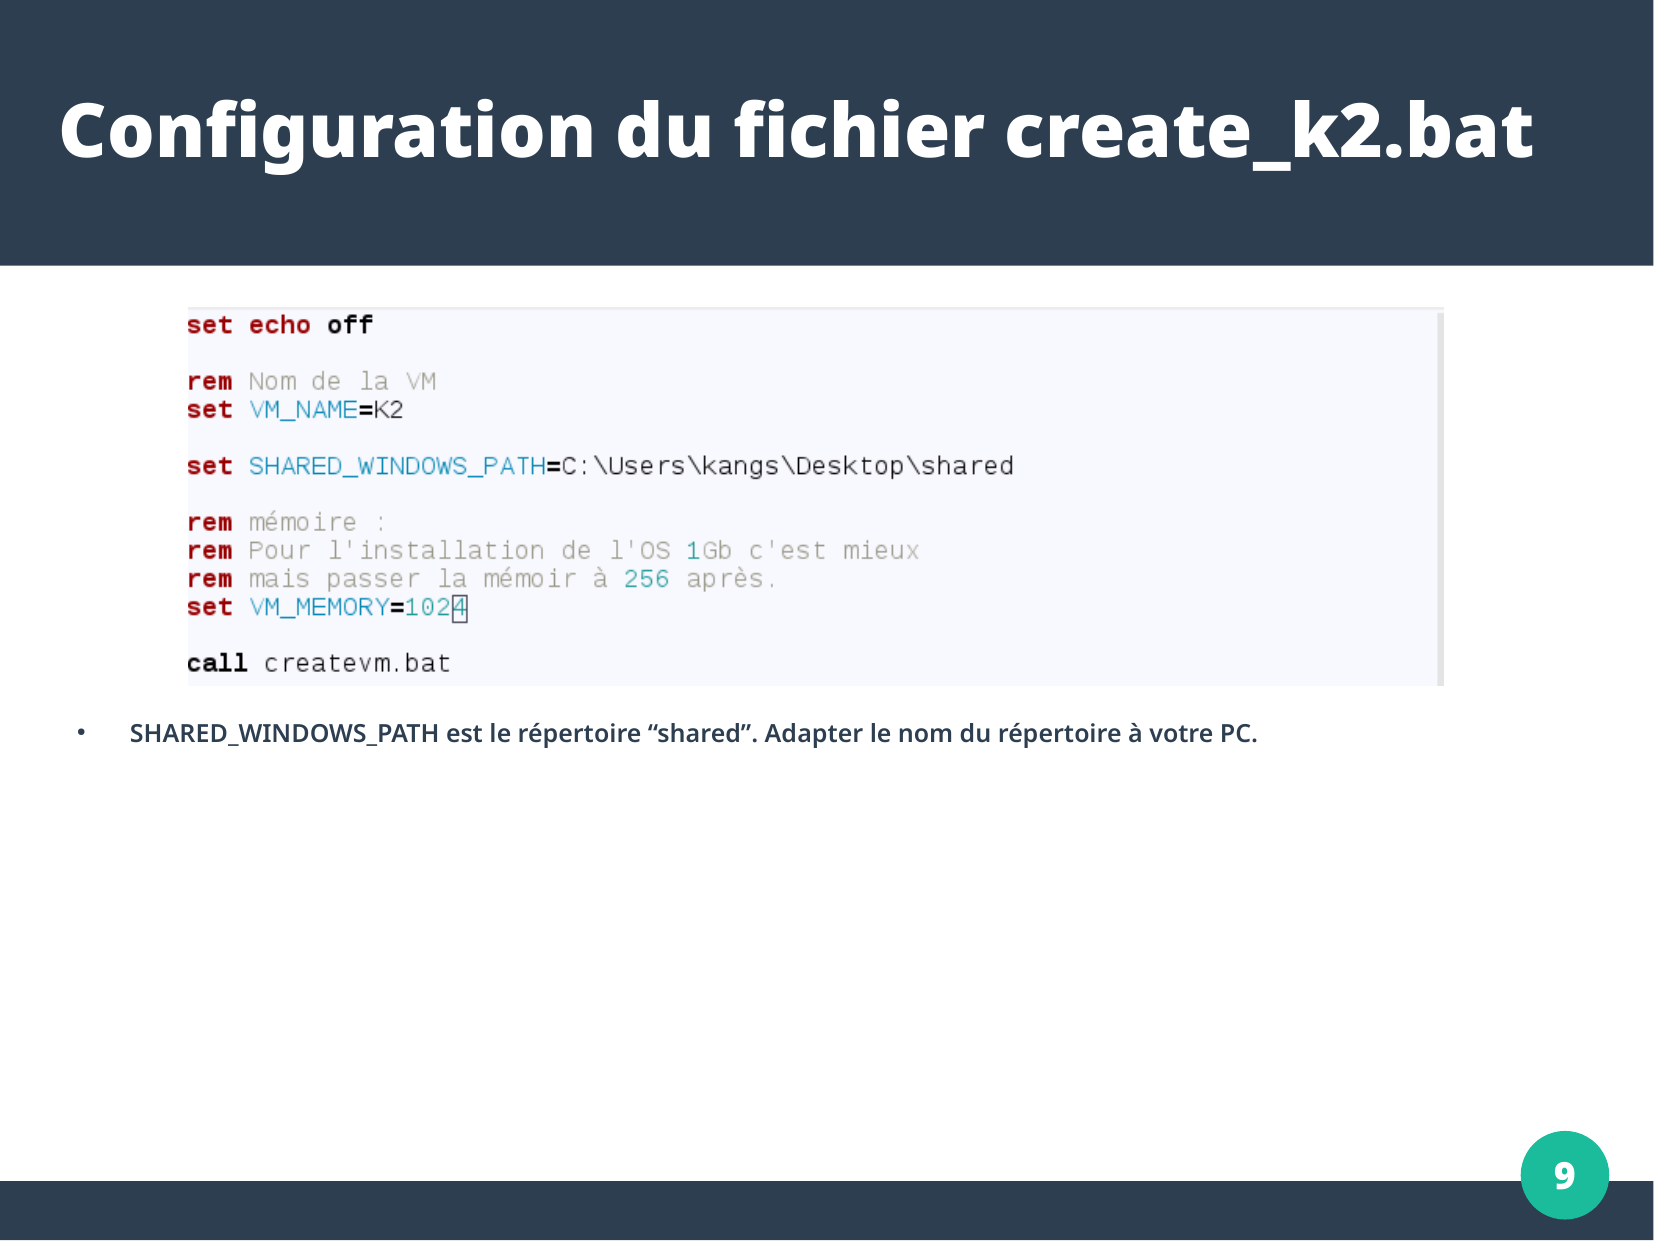

# Configuration du fichier create_k2.bat
SHARED_WINDOWS_PATH est le répertoire “shared”. Adapter le nom du répertoire à votre PC.
9